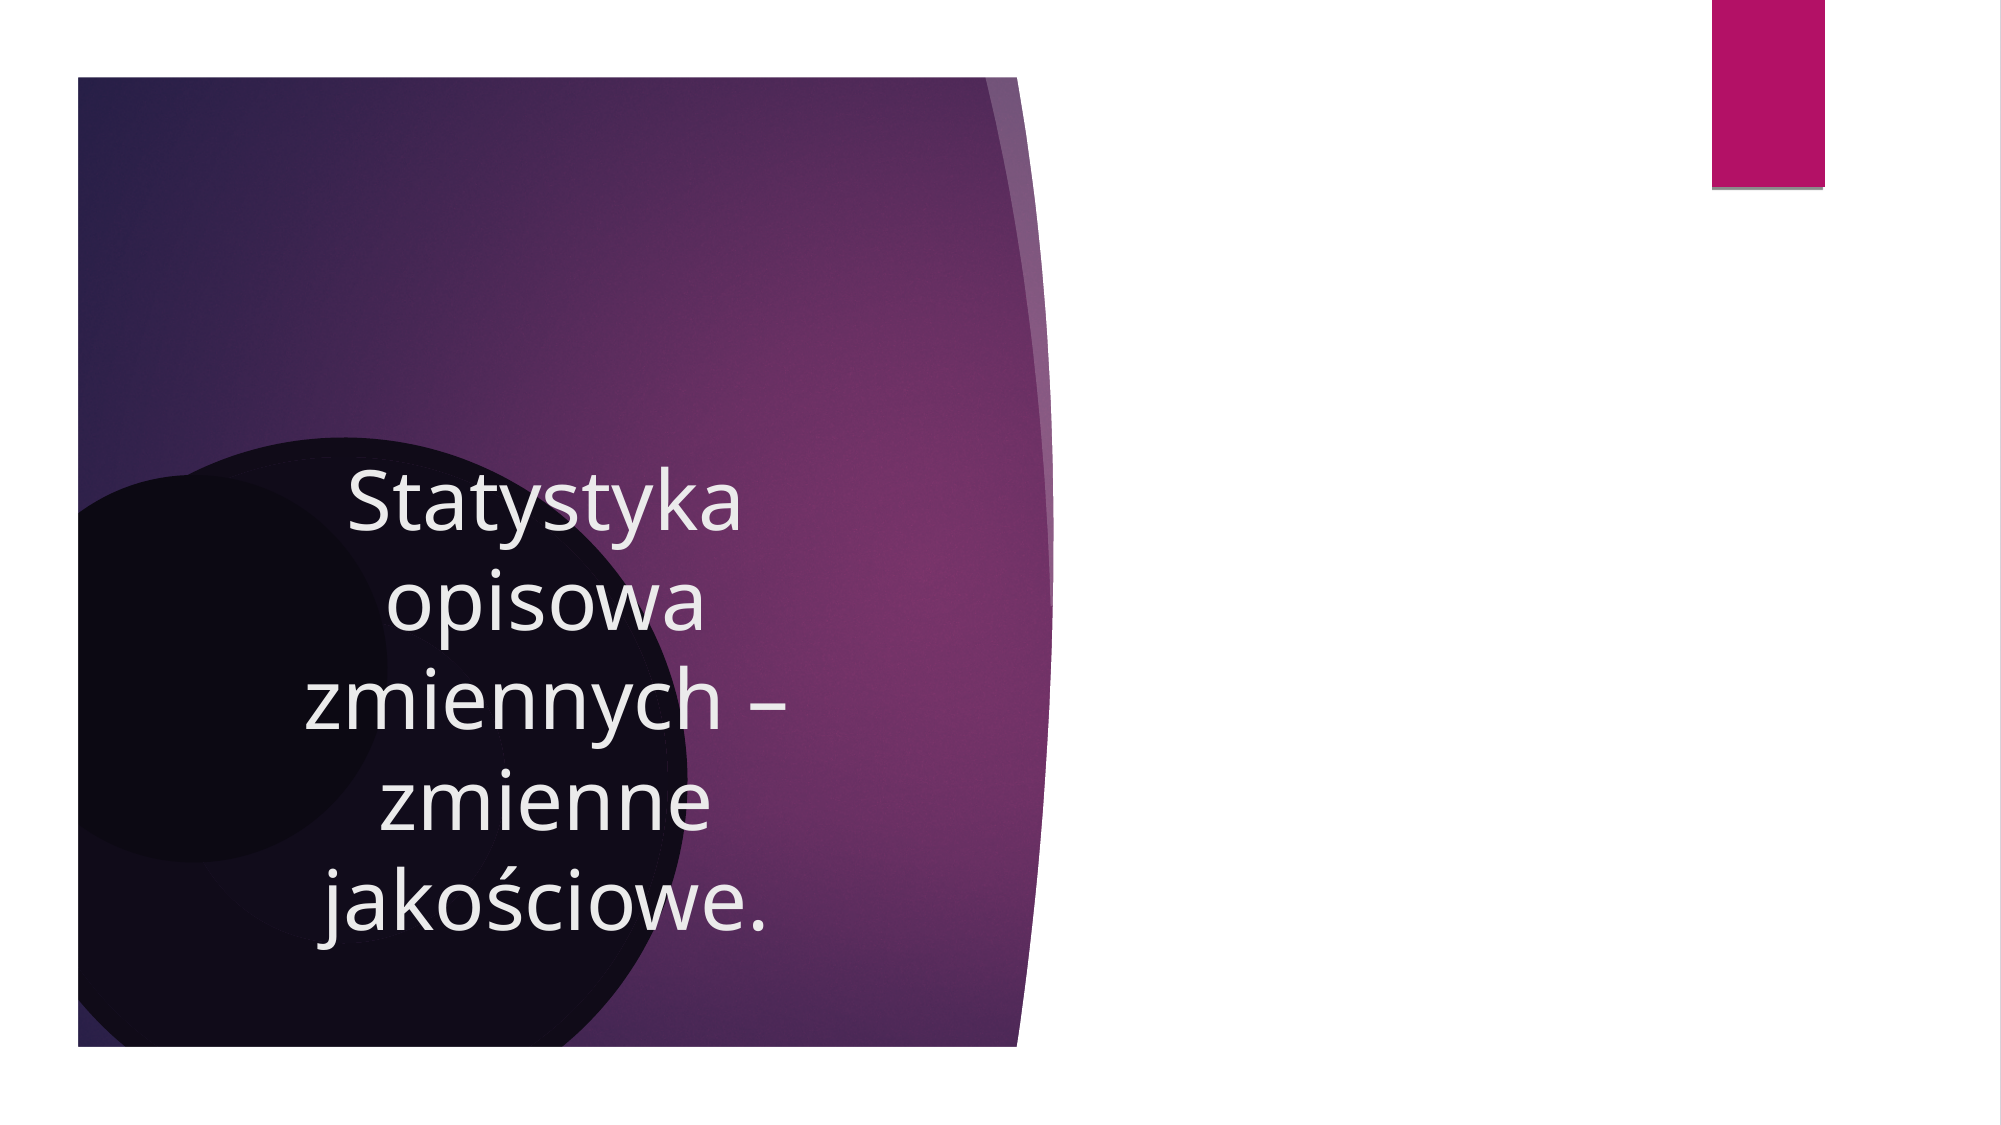

# Statystyka opisowa zmiennych – zmienne jakościowe.